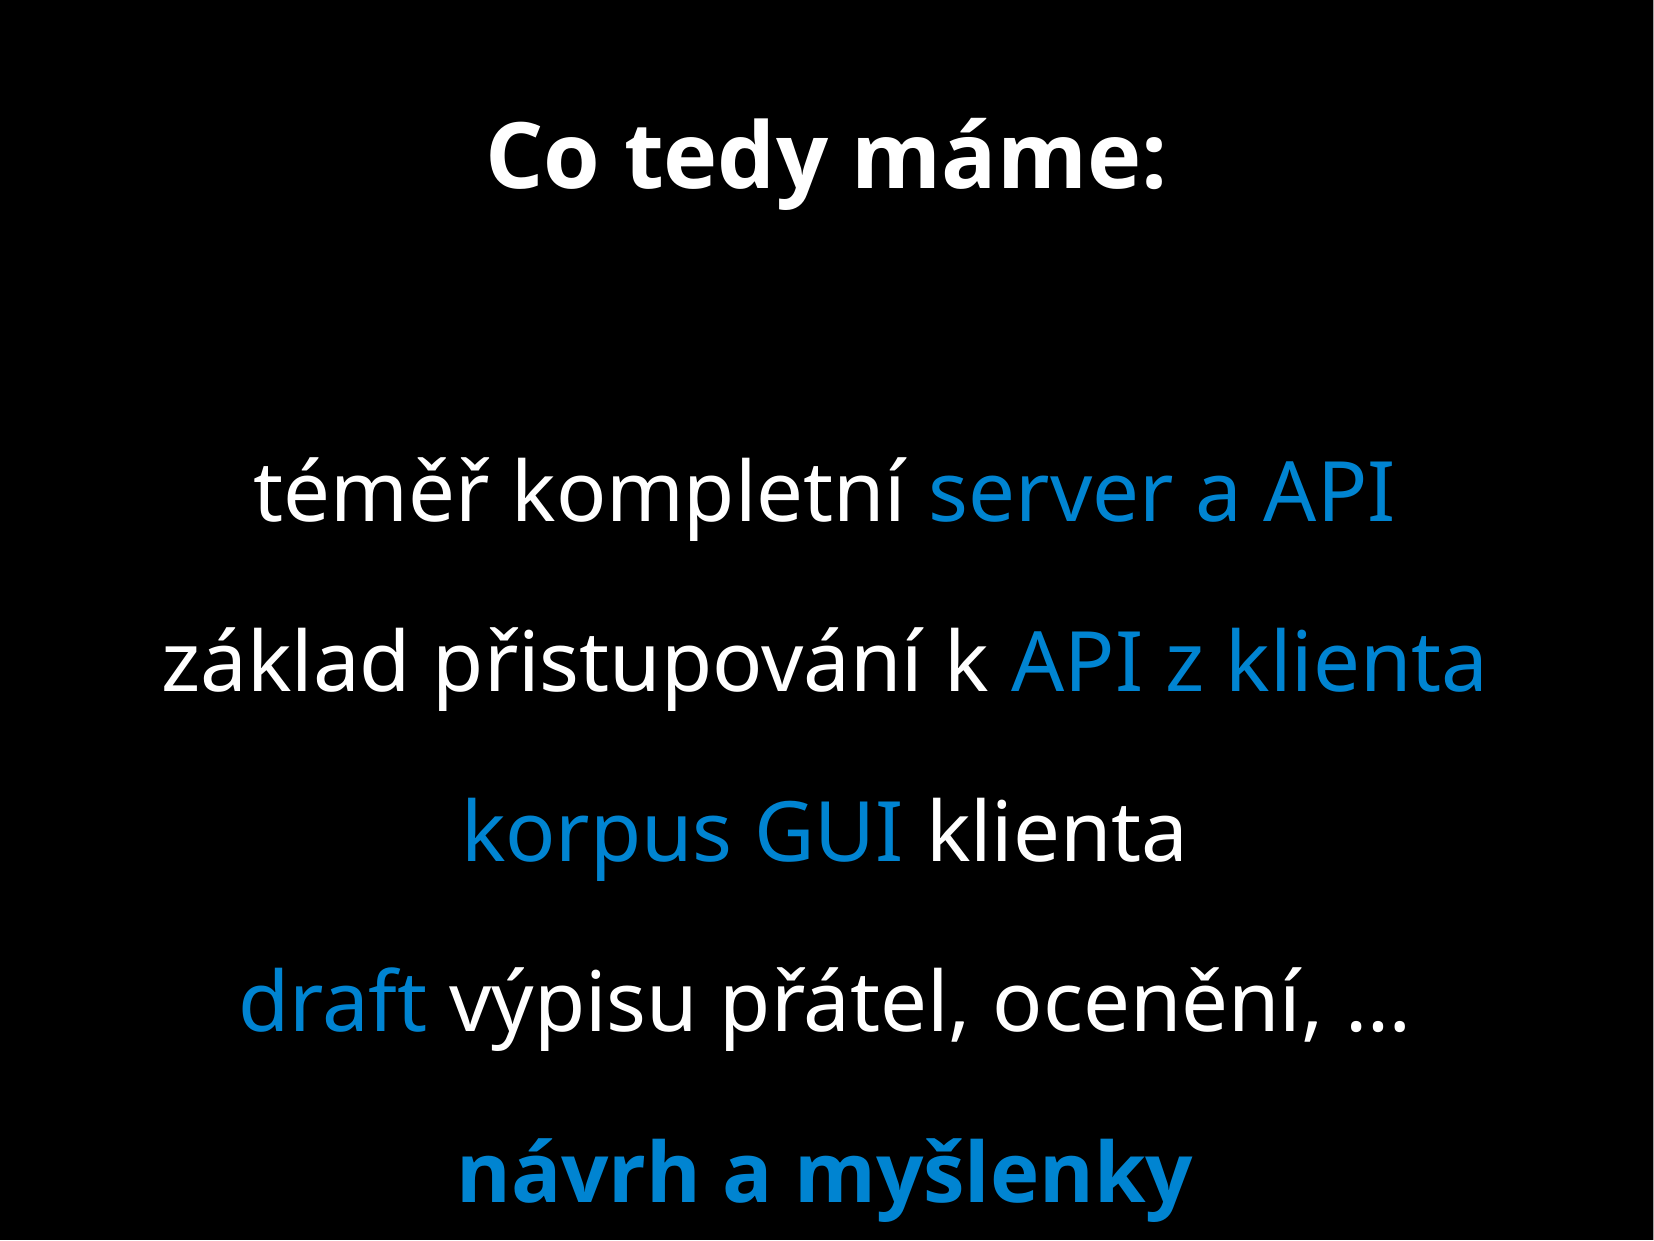

# Co tedy máme:
téměř kompletní server a API
základ přistupování k API z klienta
korpus GUI klienta
draft výpisu přátel, ocenění, …
návrh a myšlenky